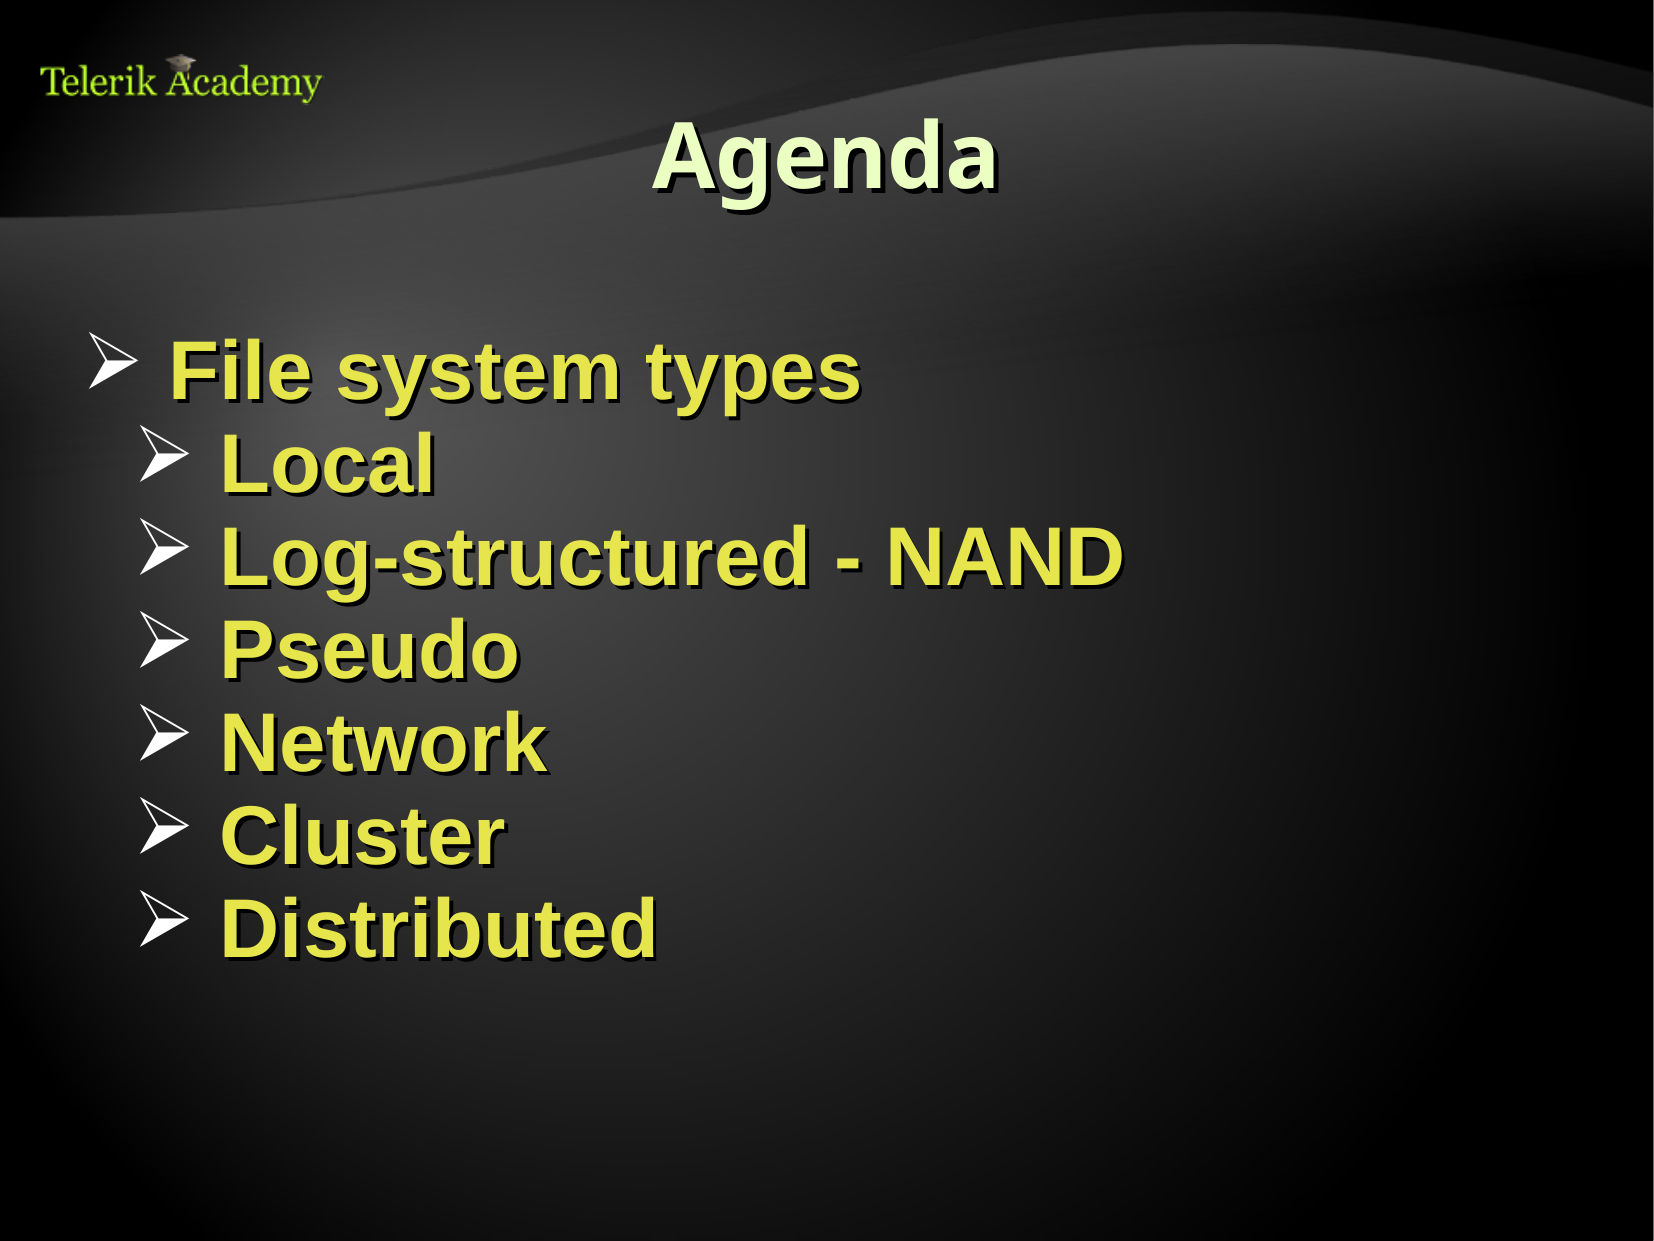

# Agenda
 File system types
 Local
 Log-structured - NAND
 Pseudo
 Network
 Cluster
 Distributed